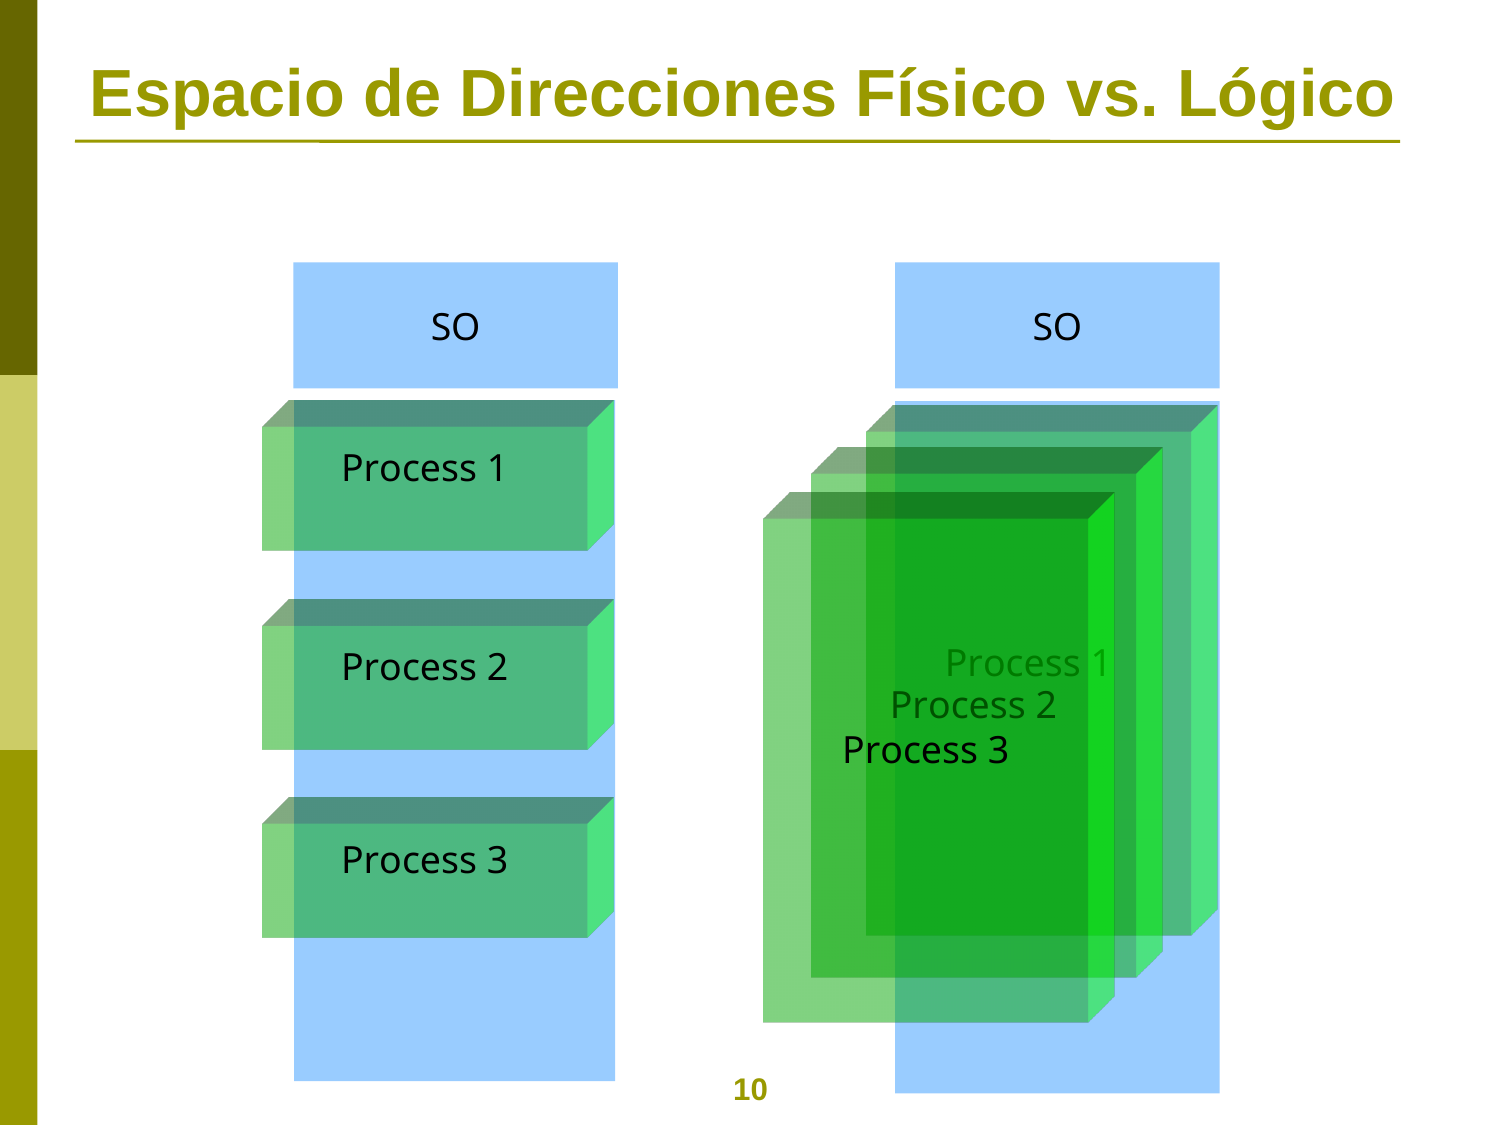

# Espacio de Direcciones Físico vs. Lógico
SO
SO
Process 1
Process 1
Process 2
Process 3
Process 2
Process 3